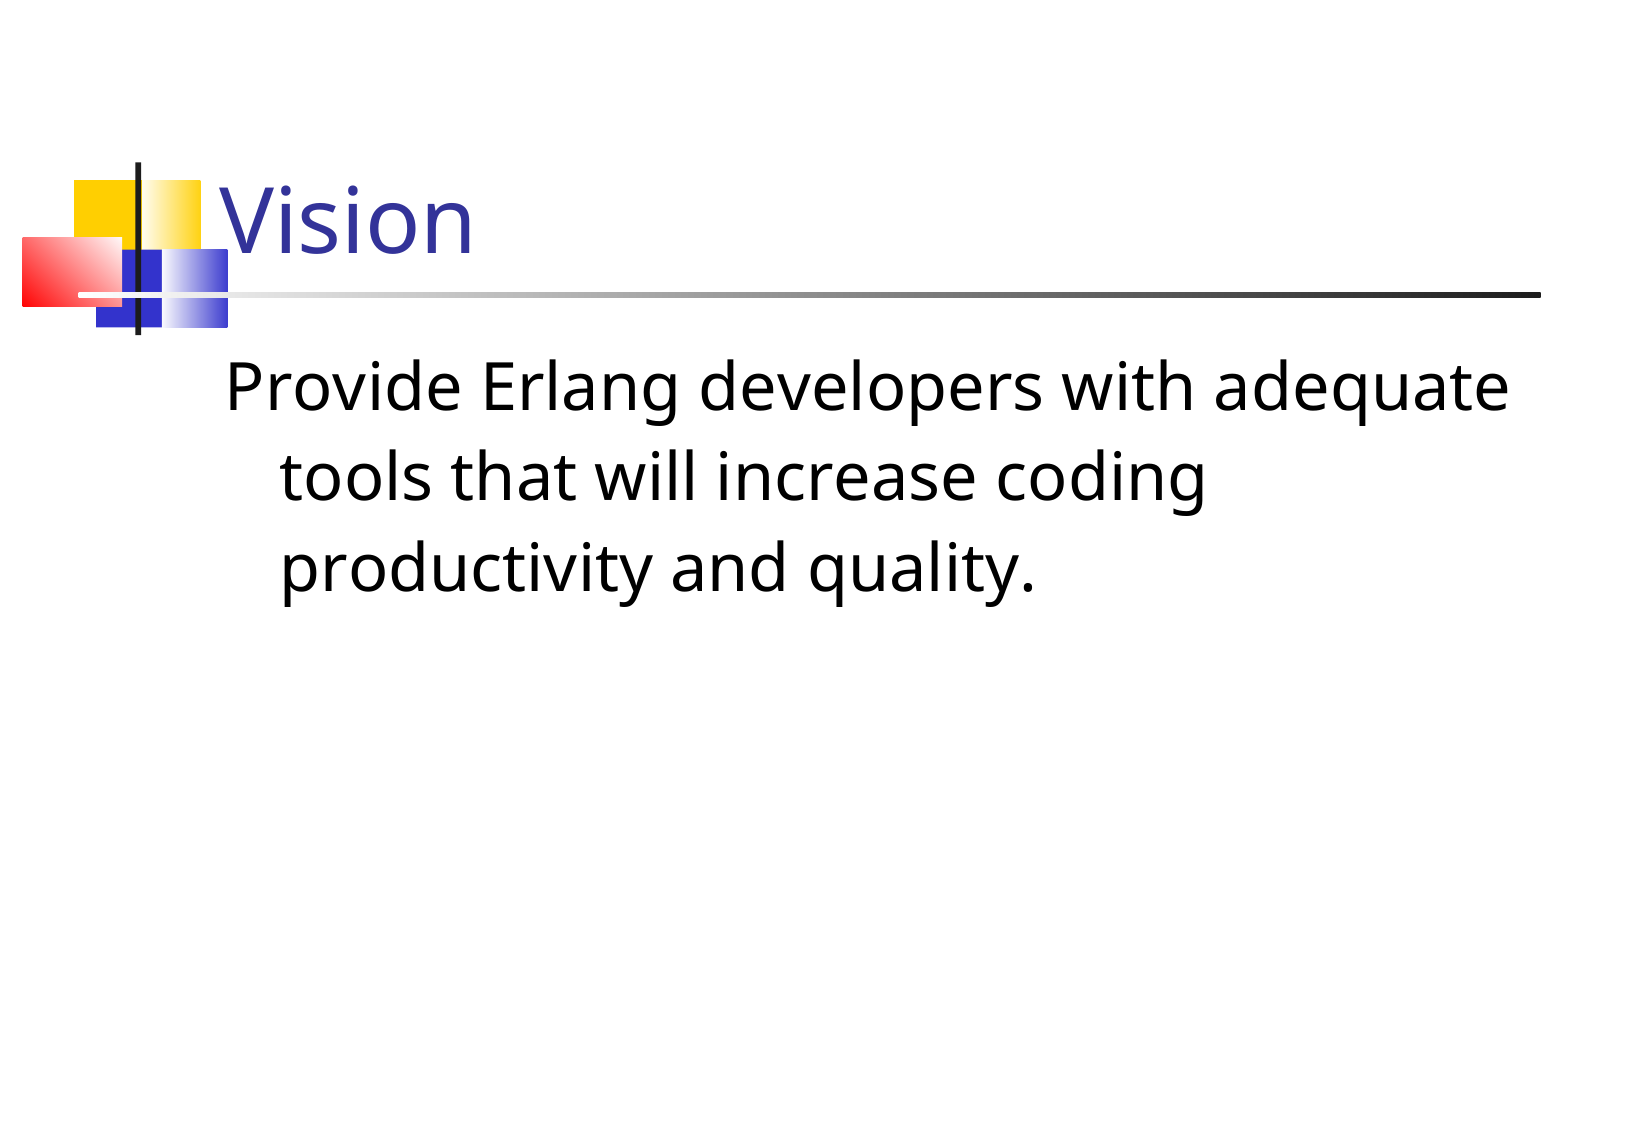

# Vision
Provide Erlang developers with adequate tools that will increase coding productivity and quality.